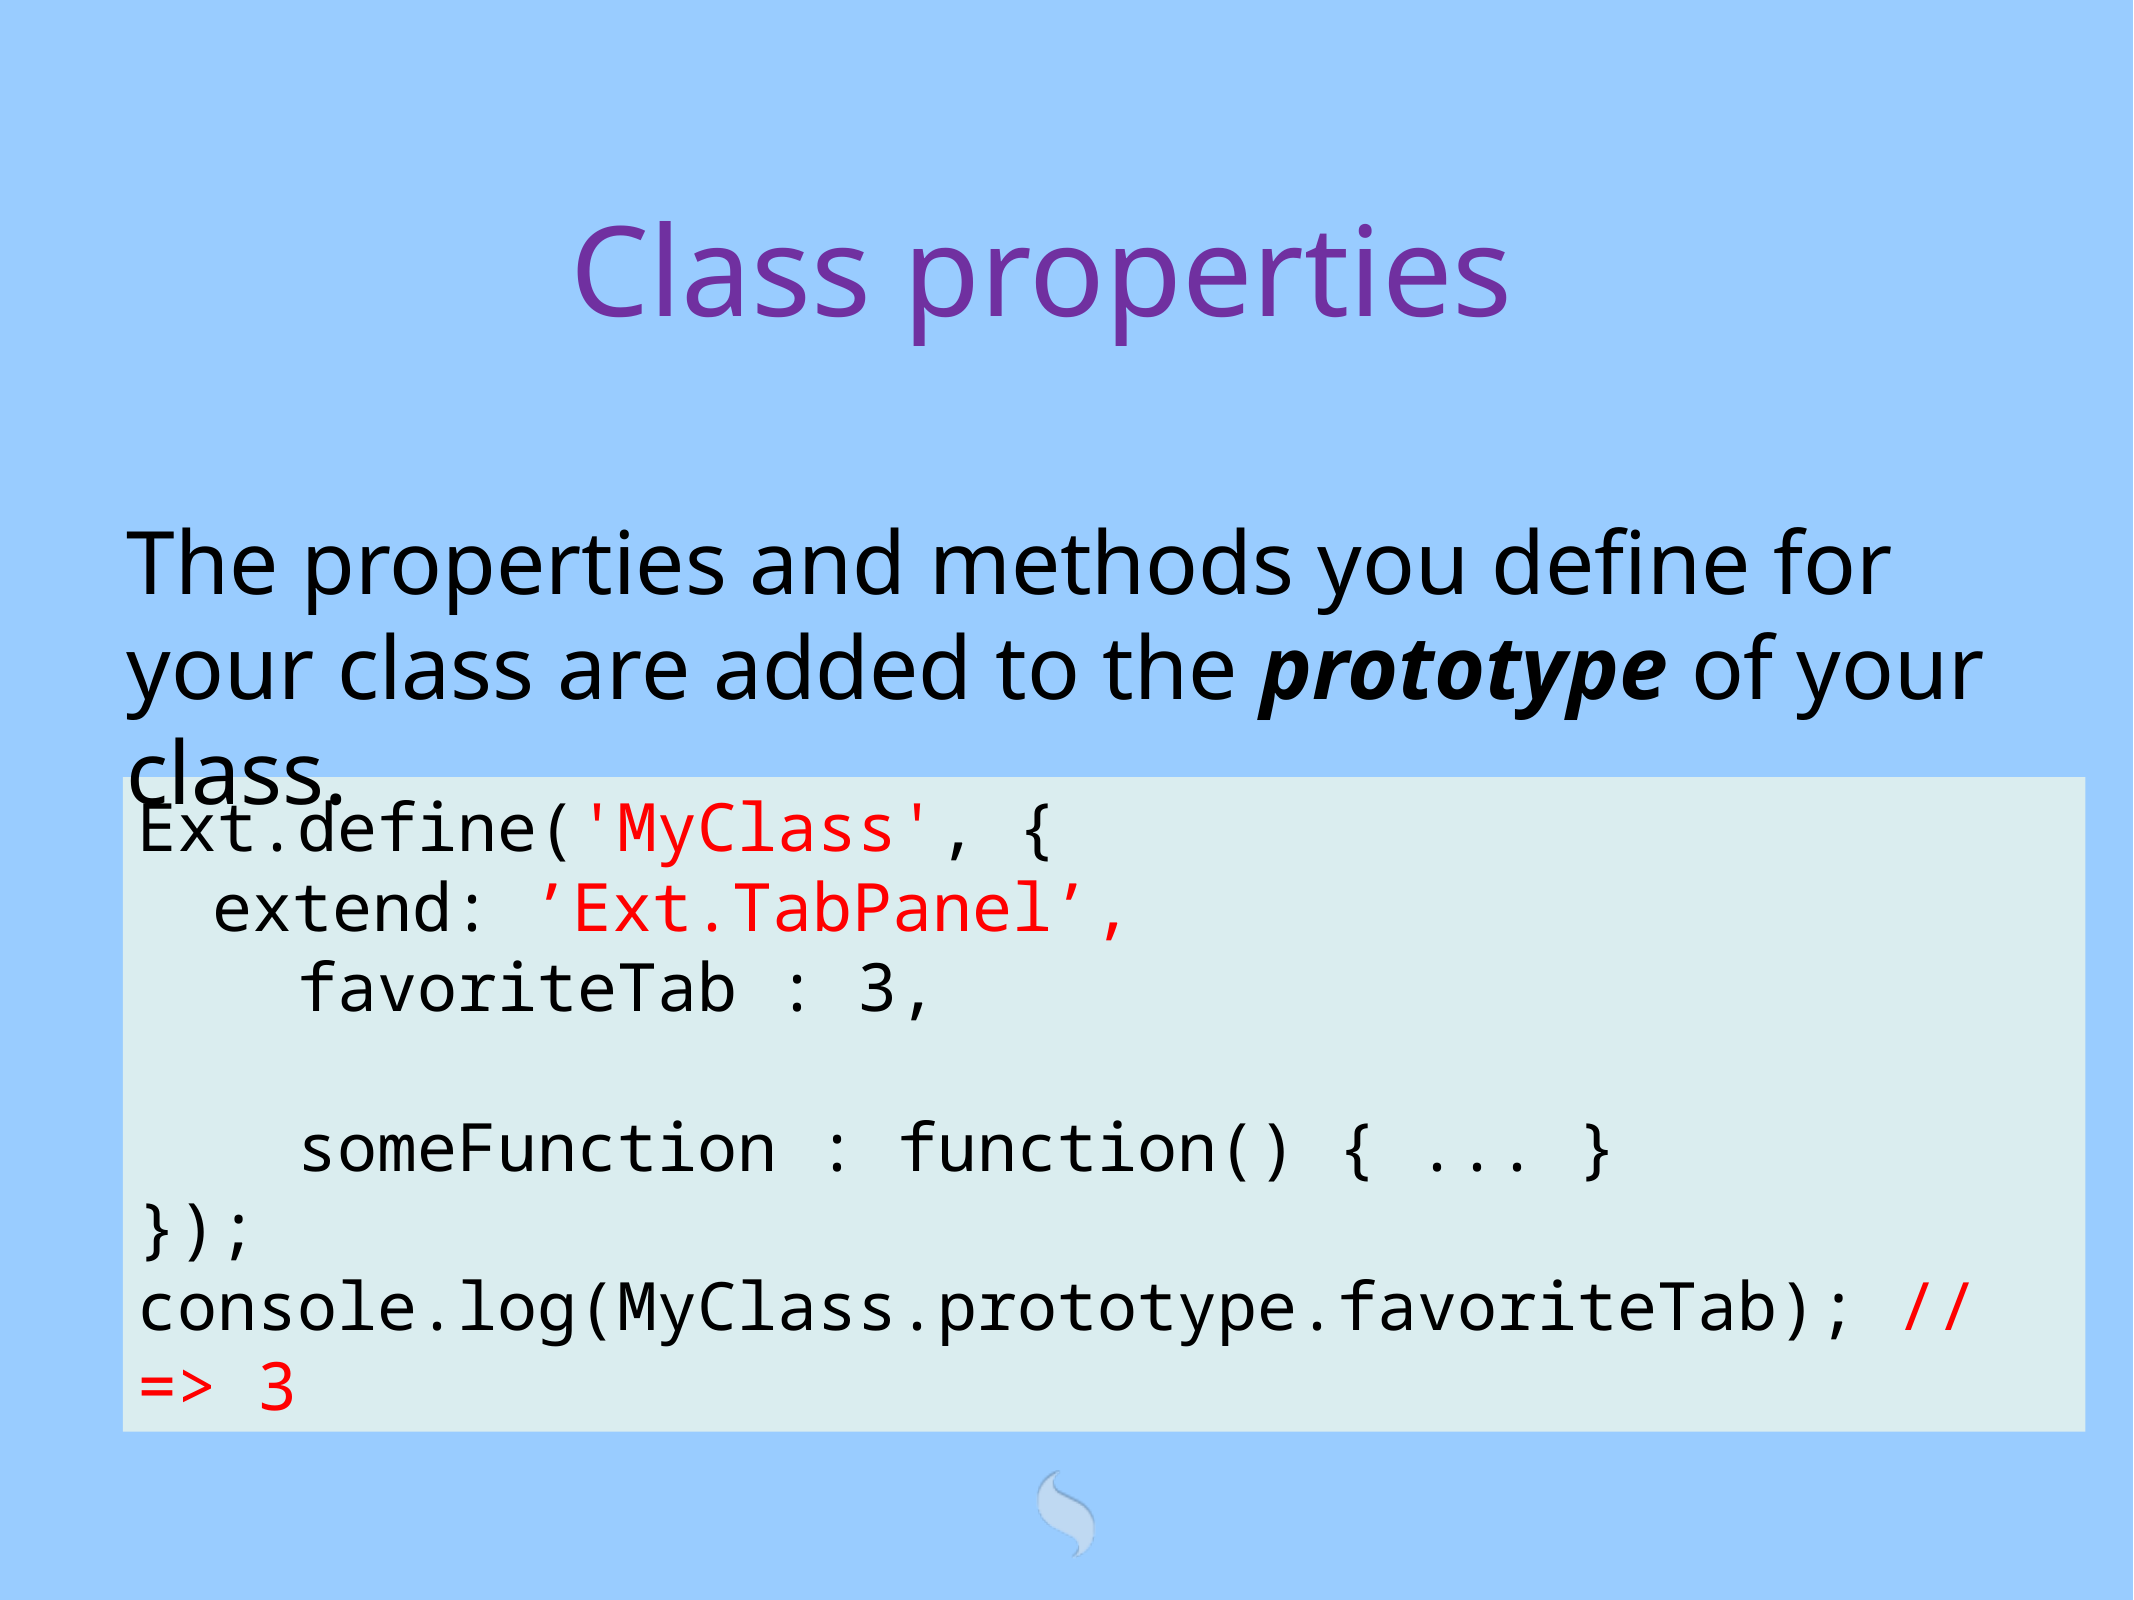

Class properties
The properties and methods you define for your class are added to the prototype of your class.
Ext.define('MyClass', {
	extend: ’Ext.TabPanel’,
 favoriteTab : 3,
 someFunction : function() { ... }
});
console.log(MyClass.prototype.favoriteTab); // => 3